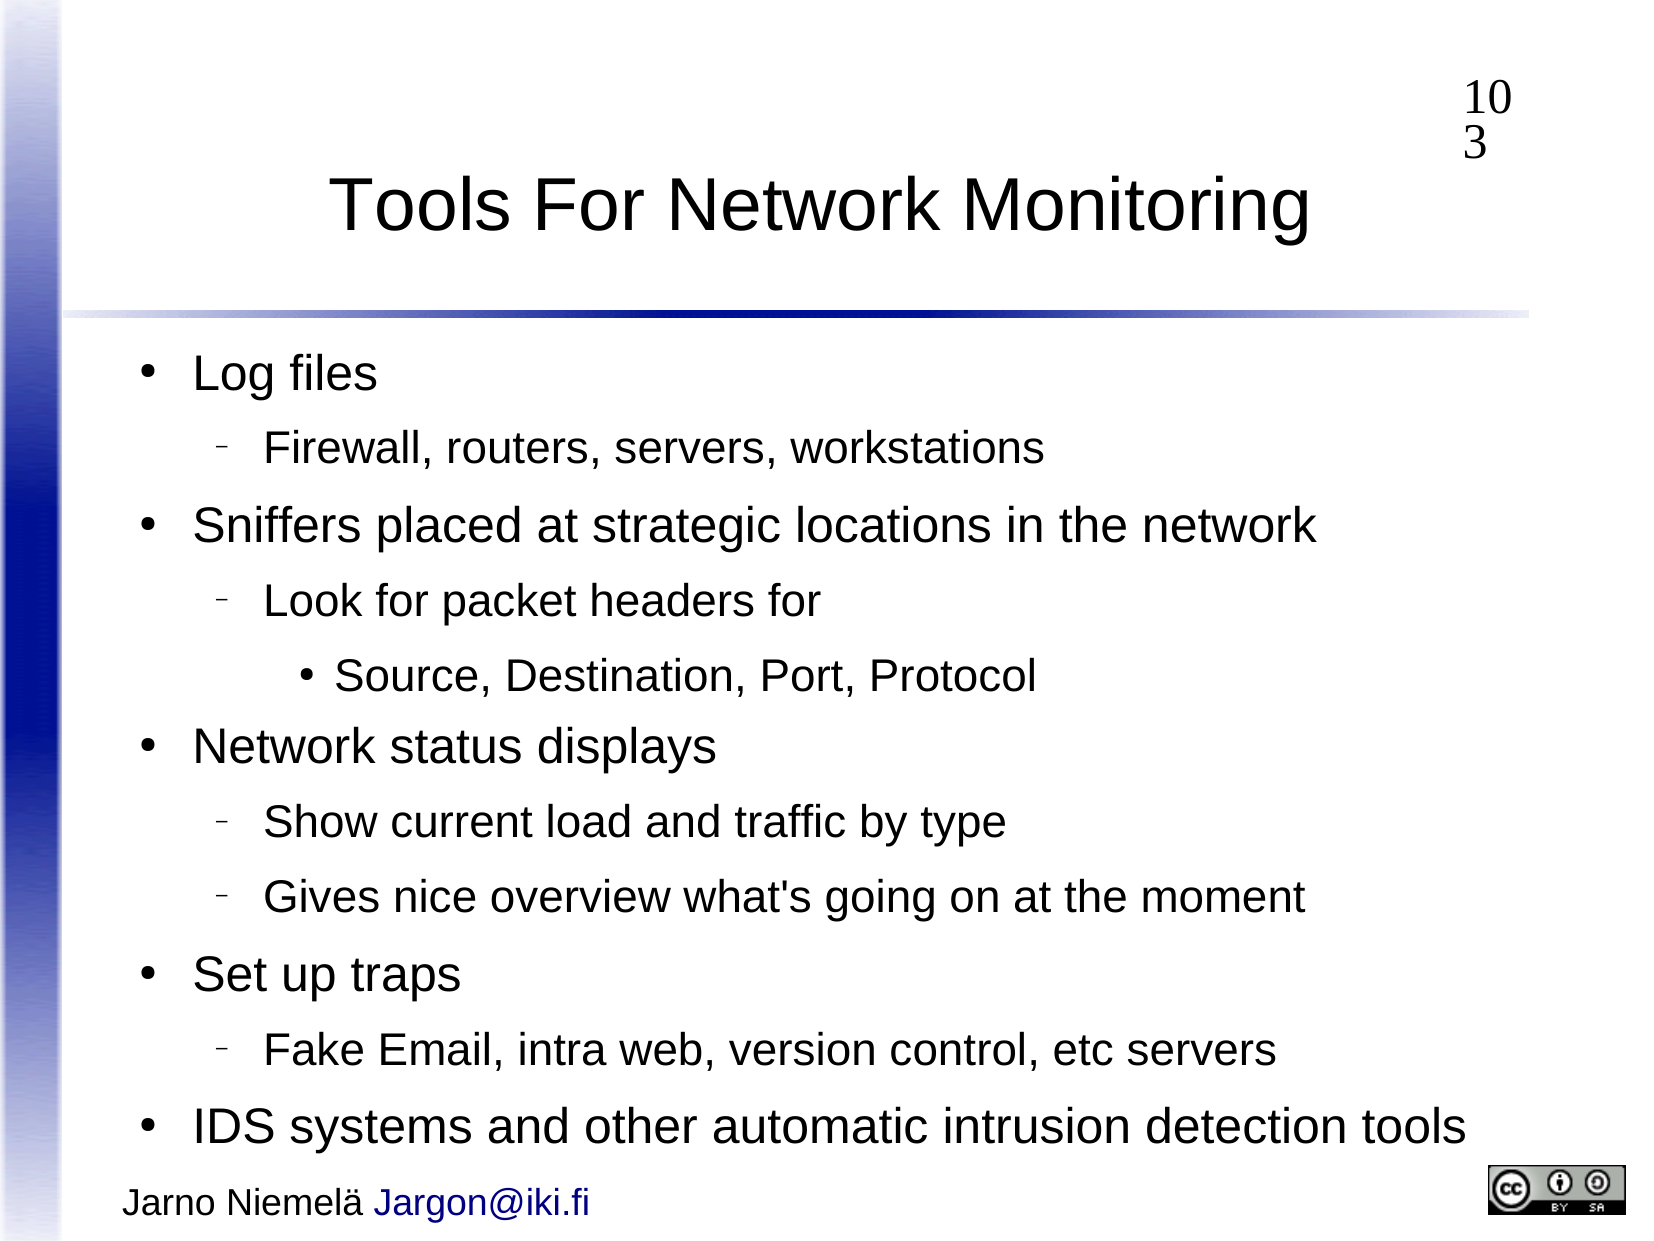

# Tools For Network Monitoring
Log files
Firewall, routers, servers, workstations
Sniffers placed at strategic locations in the network
Look for packet headers for
Source, Destination, Port, Protocol
Network status displays
Show current load and traffic by type
Gives nice overview what's going on at the moment
Set up traps
Fake Email, intra web, version control, etc servers
IDS systems and other automatic intrusion detection tools